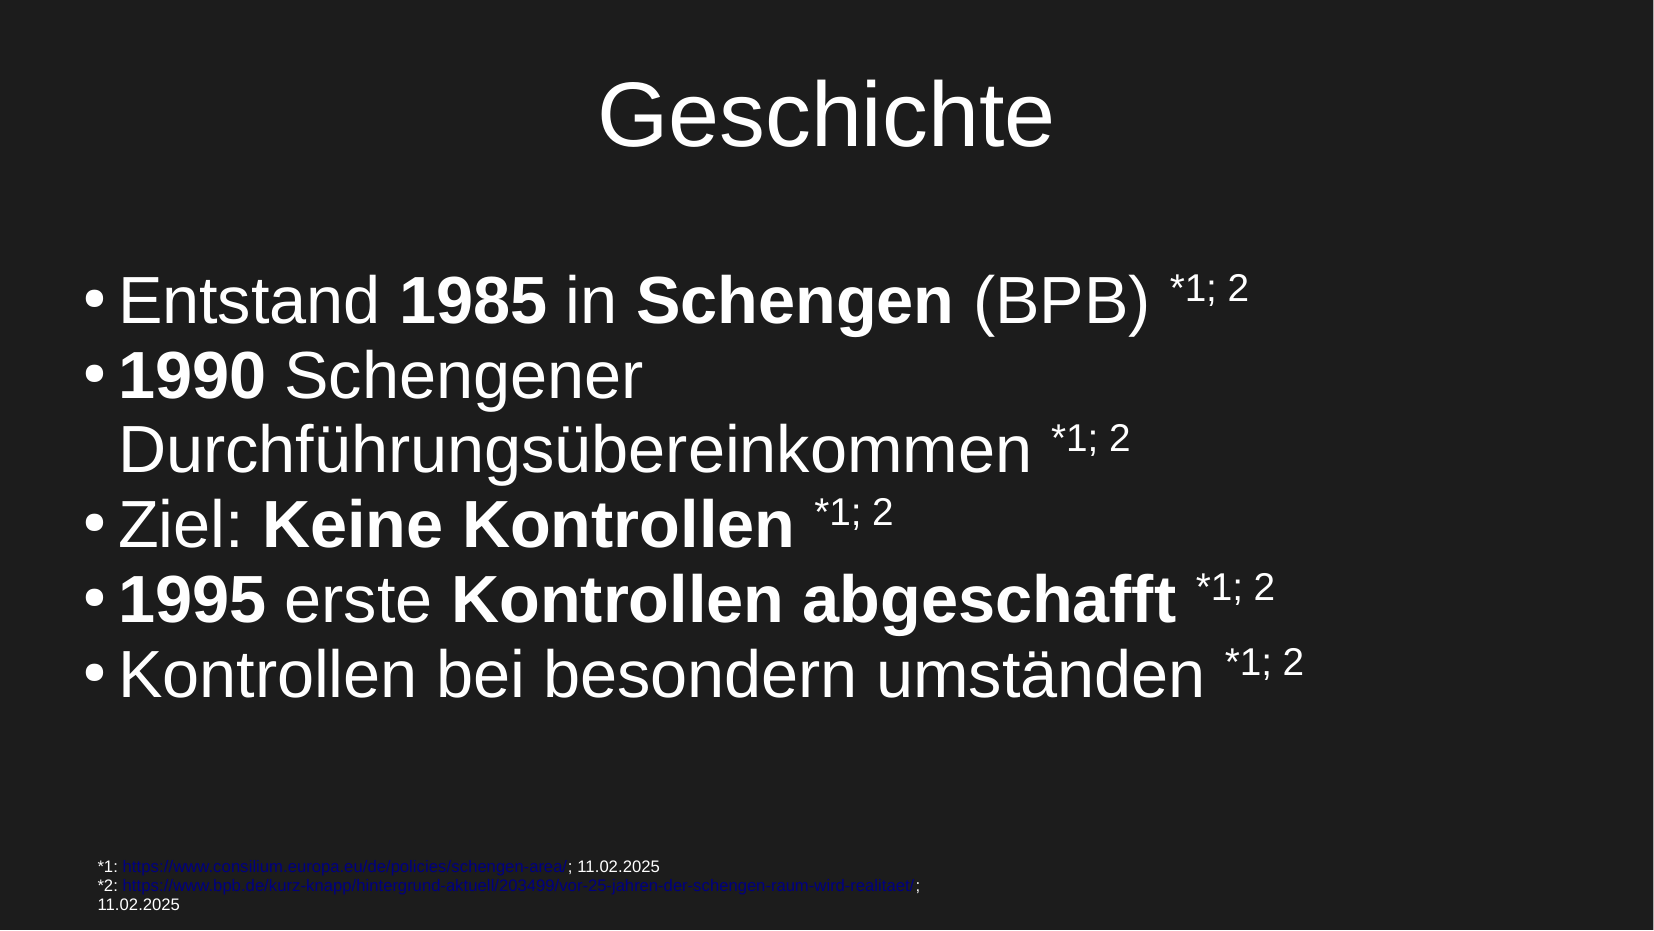

# Geschichte
Entstand 1985 in Schengen (BPB) *1; 2
1990 Schengener Durchführungsübereinkommen *1; 2
Ziel: Keine Kontrollen *1; 2
1995 erste Kontrollen abgeschafft *1; 2
Kontrollen bei besondern umständen *1; 2
*1: https://www.consilium.europa.eu/de/policies/schengen-area/; 11.02.2025
*2: https://www.bpb.de/kurz-knapp/hintergrund-aktuell/203499/vor-25-jahren-der-schengen-raum-wird-realitaet/; 11.02.2025